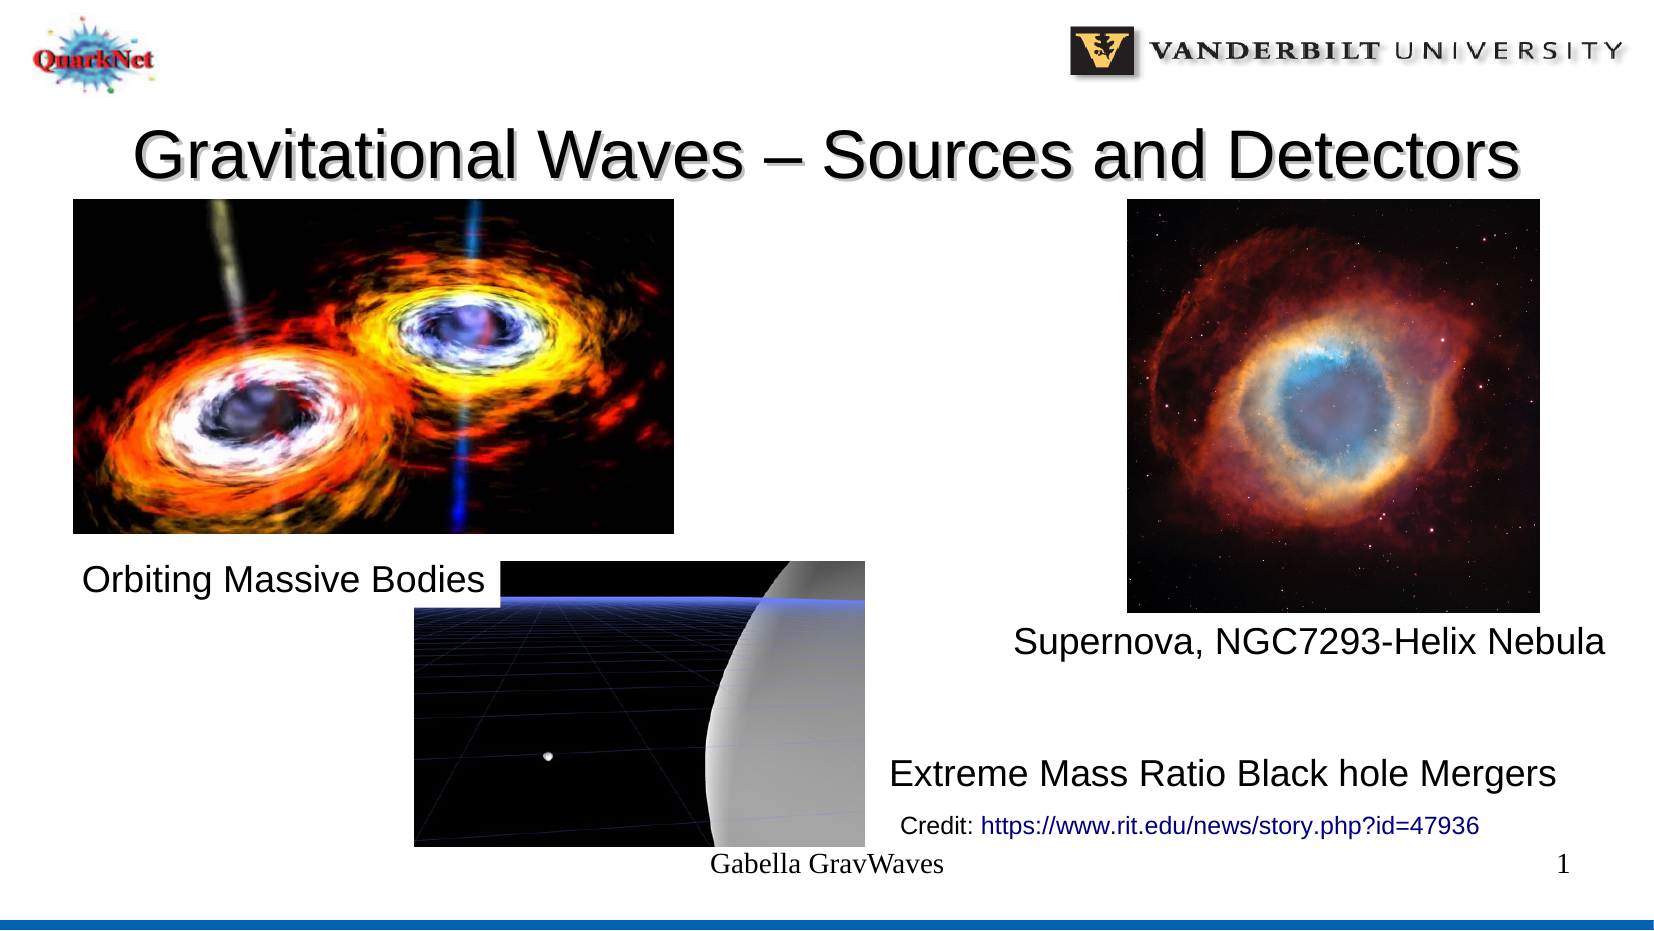

# Gravitational Waves – Sources and Detectors
Orbiting Massive Bodies
Supernova, NGC7293-Helix Nebula
Extreme Mass Ratio Black hole Mergers
Credit: https://www.rit.edu/news/story.php?id=47936
Gabella GravWaves
1